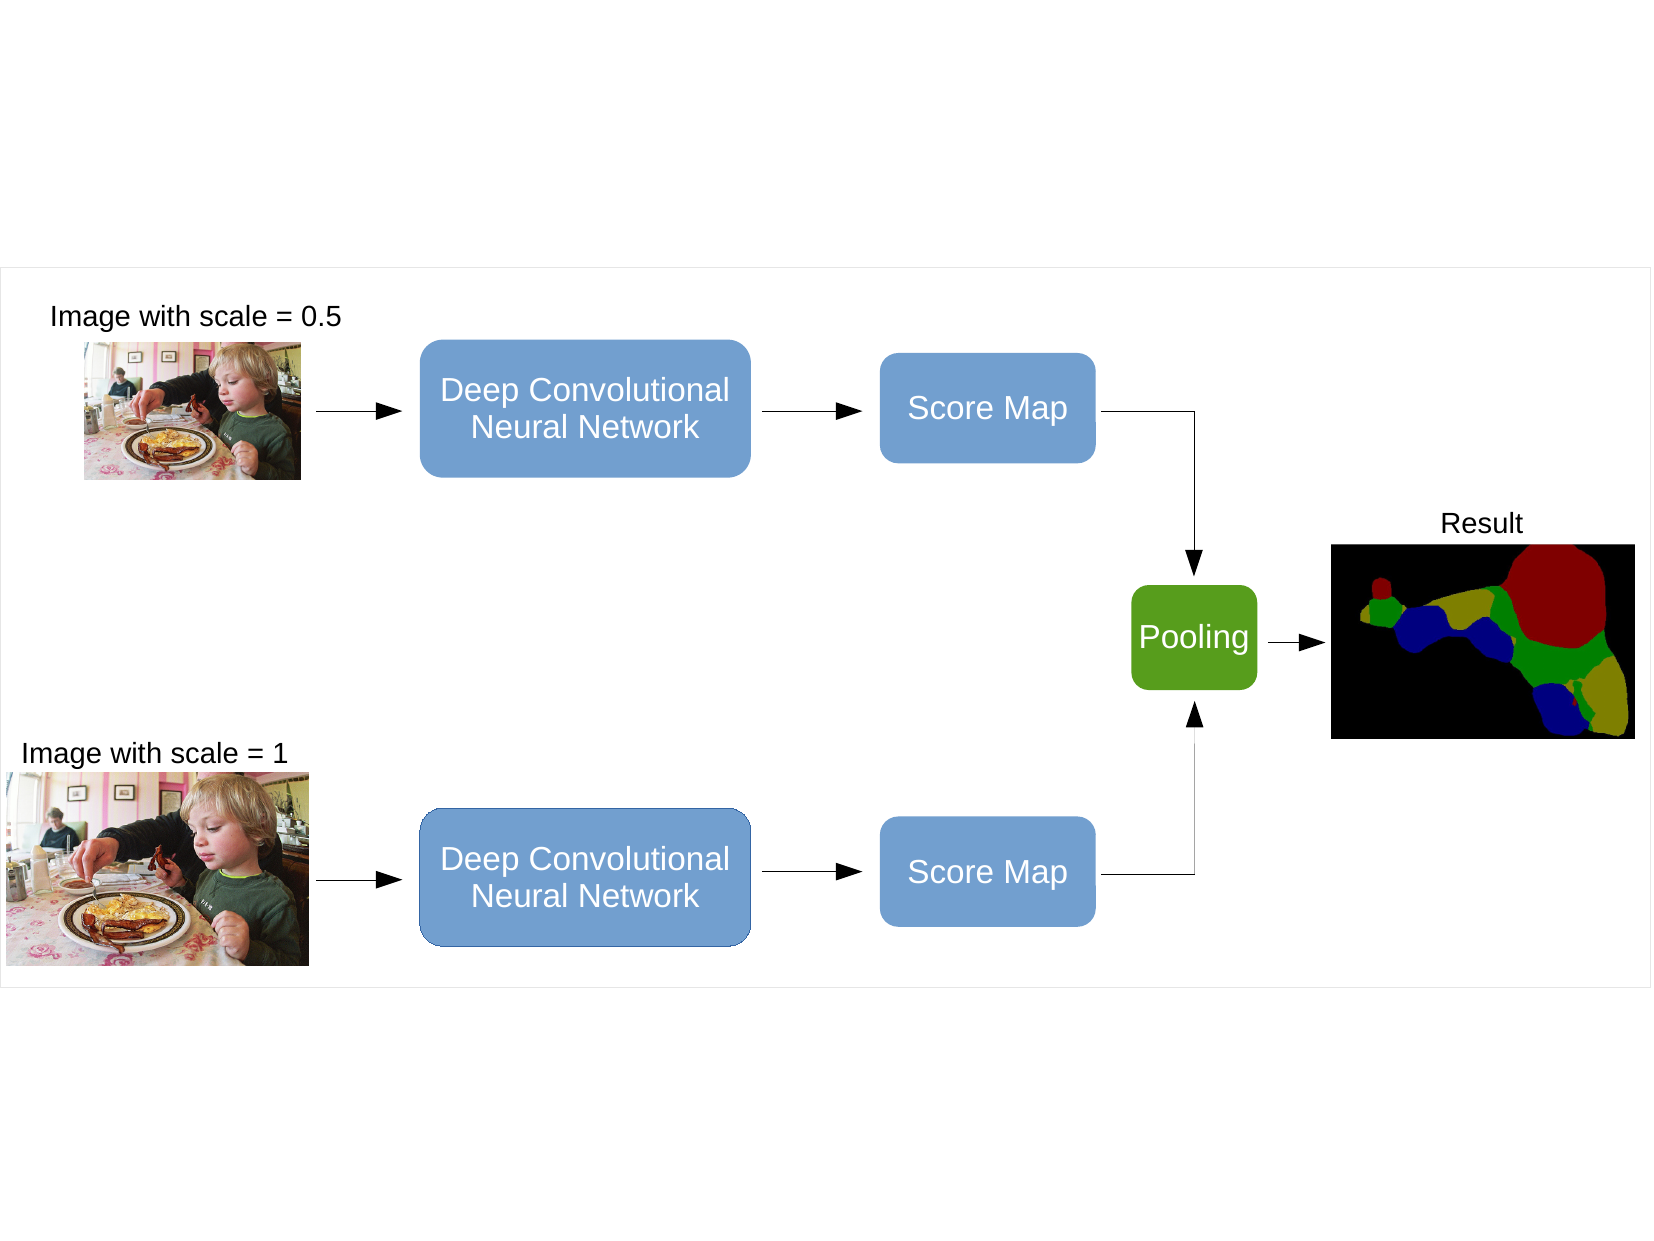

Image with scale = 0.5
Deep Convolutional
Neural Network
Score Map
Result
Pooling
Image with scale = 1
Deep Convolutional
Neural Network
Score Map